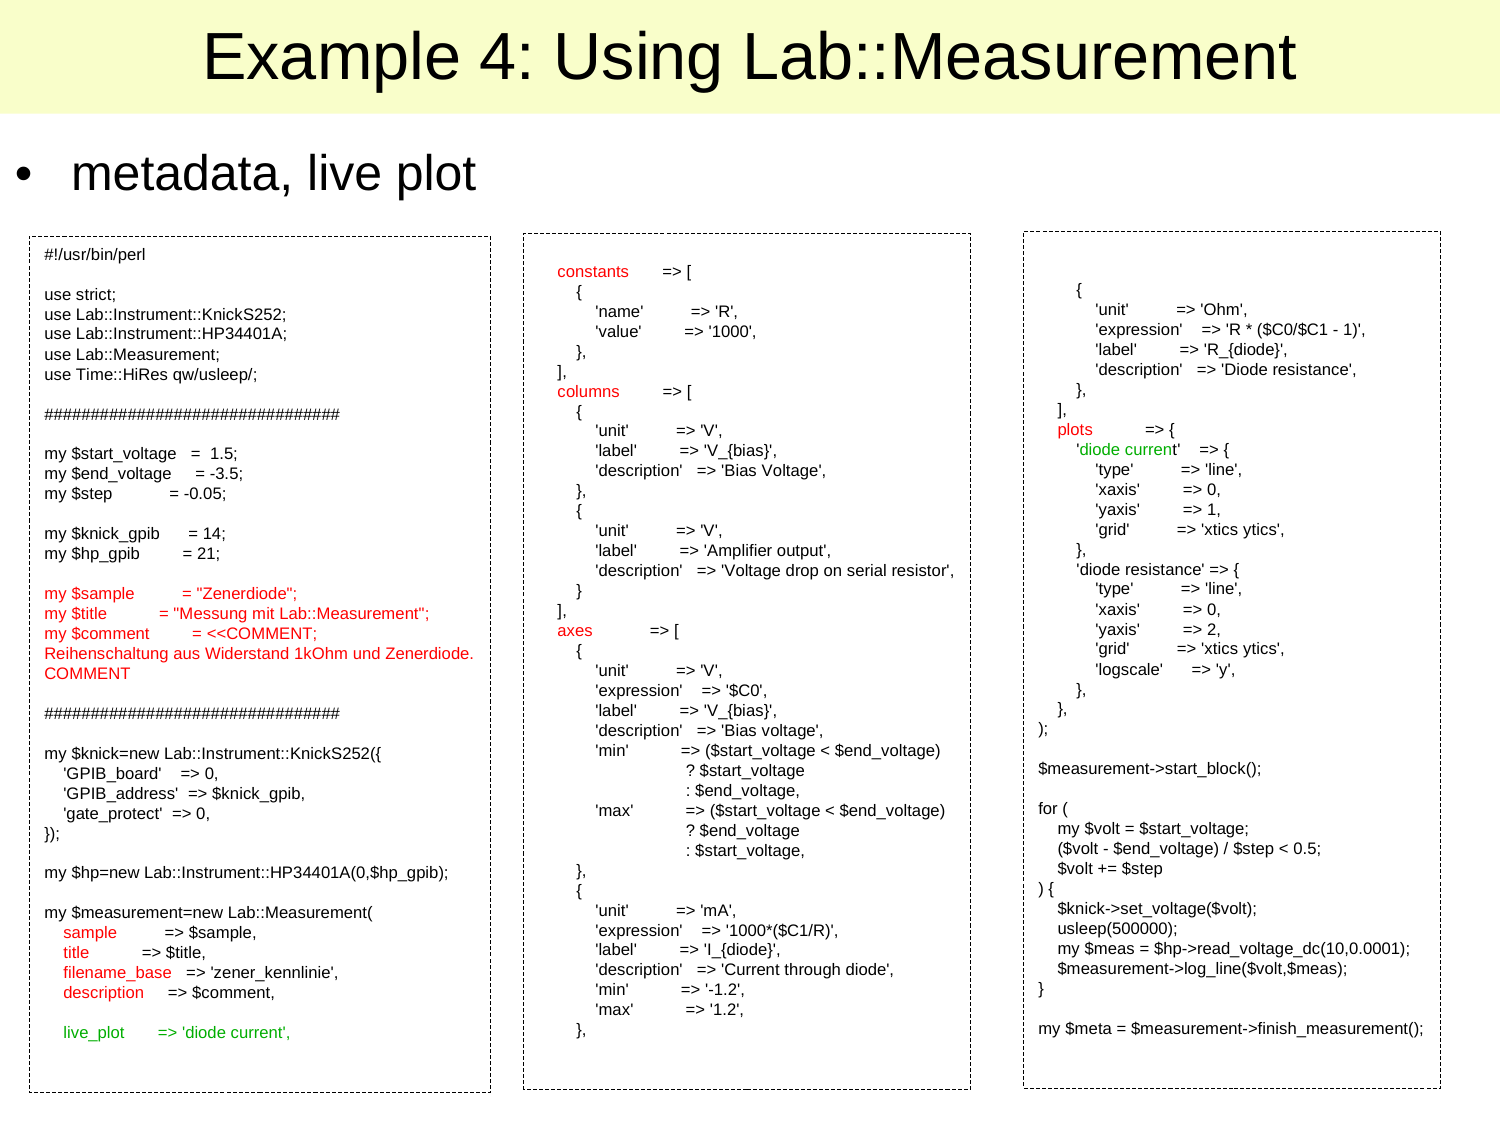

# Example 4: Using Lab::Measurement
metadata, live plot
 {
 'unit' => 'Ohm',
 'expression' => 'R * ($C0/$C1 - 1)',
 'label' => 'R_{diode}',
 'description' => 'Diode resistance',
 },
 ],
 plots => {
 'diode current' => {
 'type' => 'line',
 'xaxis' => 0,
 'yaxis' => 1,
 'grid' => 'xtics ytics',
 },
 'diode resistance' => {
 'type' => 'line',
 'xaxis' => 0,
 'yaxis' => 2,
 'grid' => 'xtics ytics',
 'logscale' => 'y',
 },
 },
);
$measurement->start_block();
for (
 my $volt = $start_voltage;
 ($volt - $end_voltage) / $step < 0.5;
 $volt += $step
) {
 $knick->set_voltage($volt);
 usleep(500000);
 my $meas = $hp->read_voltage_dc(10,0.0001);
 $measurement->log_line($volt,$meas);
}
my $meta = $measurement->finish_measurement();
 constants => [
 {
 'name' => 'R',
 'value' => '1000',
 },
 ],
 columns => [
 {
 'unit' => 'V',
 'label' => 'V_{bias}',
 'description' => 'Bias Voltage',
 },
 {
 'unit' => 'V',
 'label' => 'Amplifier output',
 'description' => 'Voltage drop on serial resistor',
 }
 ],
 axes => [
 {
 'unit' => 'V',
 'expression' => '$C0',
 'label' => 'V_{bias}',
 'description' => 'Bias voltage',
 'min' => ($start_voltage < $end_voltage)
 ? $start_voltage
 : $end_voltage,
 'max' => ($start_voltage < $end_voltage)
 ? $end_voltage
 : $start_voltage,
 },
 {
 'unit' => 'mA',
 'expression' => '1000*($C1/R)',
 'label' => 'I_{diode}',
 'description' => 'Current through diode',
 'min' => '-1.2',
 'max' => '1.2',
 },
#!/usr/bin/perl
use strict;
use Lab::Instrument::KnickS252;
use Lab::Instrument::HP34401A;
use Lab::Measurement;
use Time::HiRes qw/usleep/;
################################
my $start_voltage = 1.5;
my $end_voltage = -3.5;
my $step = -0.05;
my $knick_gpib = 14;
my $hp_gpib = 21;
my $sample = "Zenerdiode";
my $title = "Messung mit Lab::Measurement";
my $comment = <<COMMENT;
Reihenschaltung aus Widerstand 1kOhm und Zenerdiode.
COMMENT
################################
my $knick=new Lab::Instrument::KnickS252({
 'GPIB_board' => 0,
 'GPIB_address' => $knick_gpib,
 'gate_protect' => 0,
});
my $hp=new Lab::Instrument::HP34401A(0,$hp_gpib);
my $measurement=new Lab::Measurement(
 sample => $sample,
 title => $title,
 filename_base => 'zener_kennlinie',
 description => $comment,
 live_plot => 'diode current',